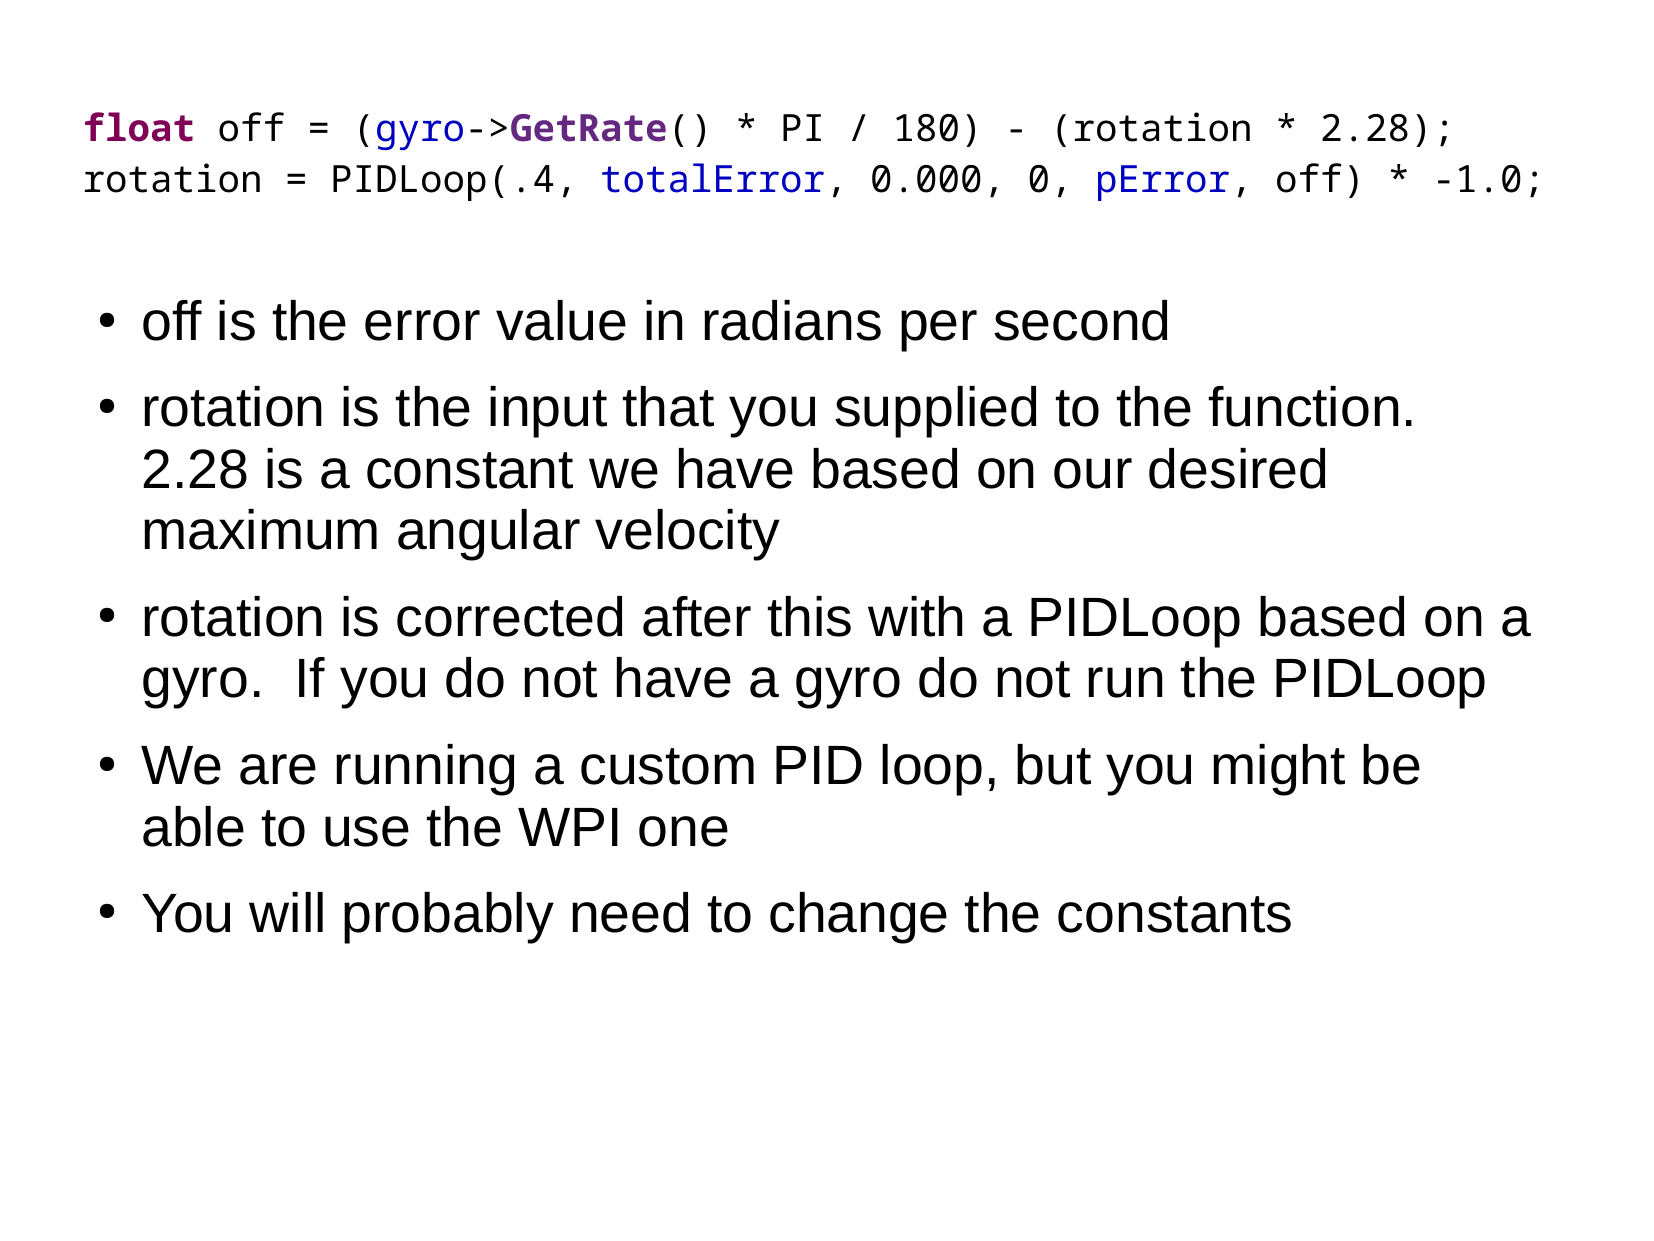

# float off = (gyro->GetRate() * PI / 180) - (rotation * 2.28); rotation = PIDLoop(.4, totalError, 0.000, 0, pError, off) * -1.0;
off is the error value in radians per second
rotation is the input that you supplied to the function. 2.28 is a constant we have based on our desired maximum angular velocity
rotation is corrected after this with a PIDLoop based on a gyro. If you do not have a gyro do not run the PIDLoop
We are running a custom PID loop, but you might be able to use the WPI one
You will probably need to change the constants